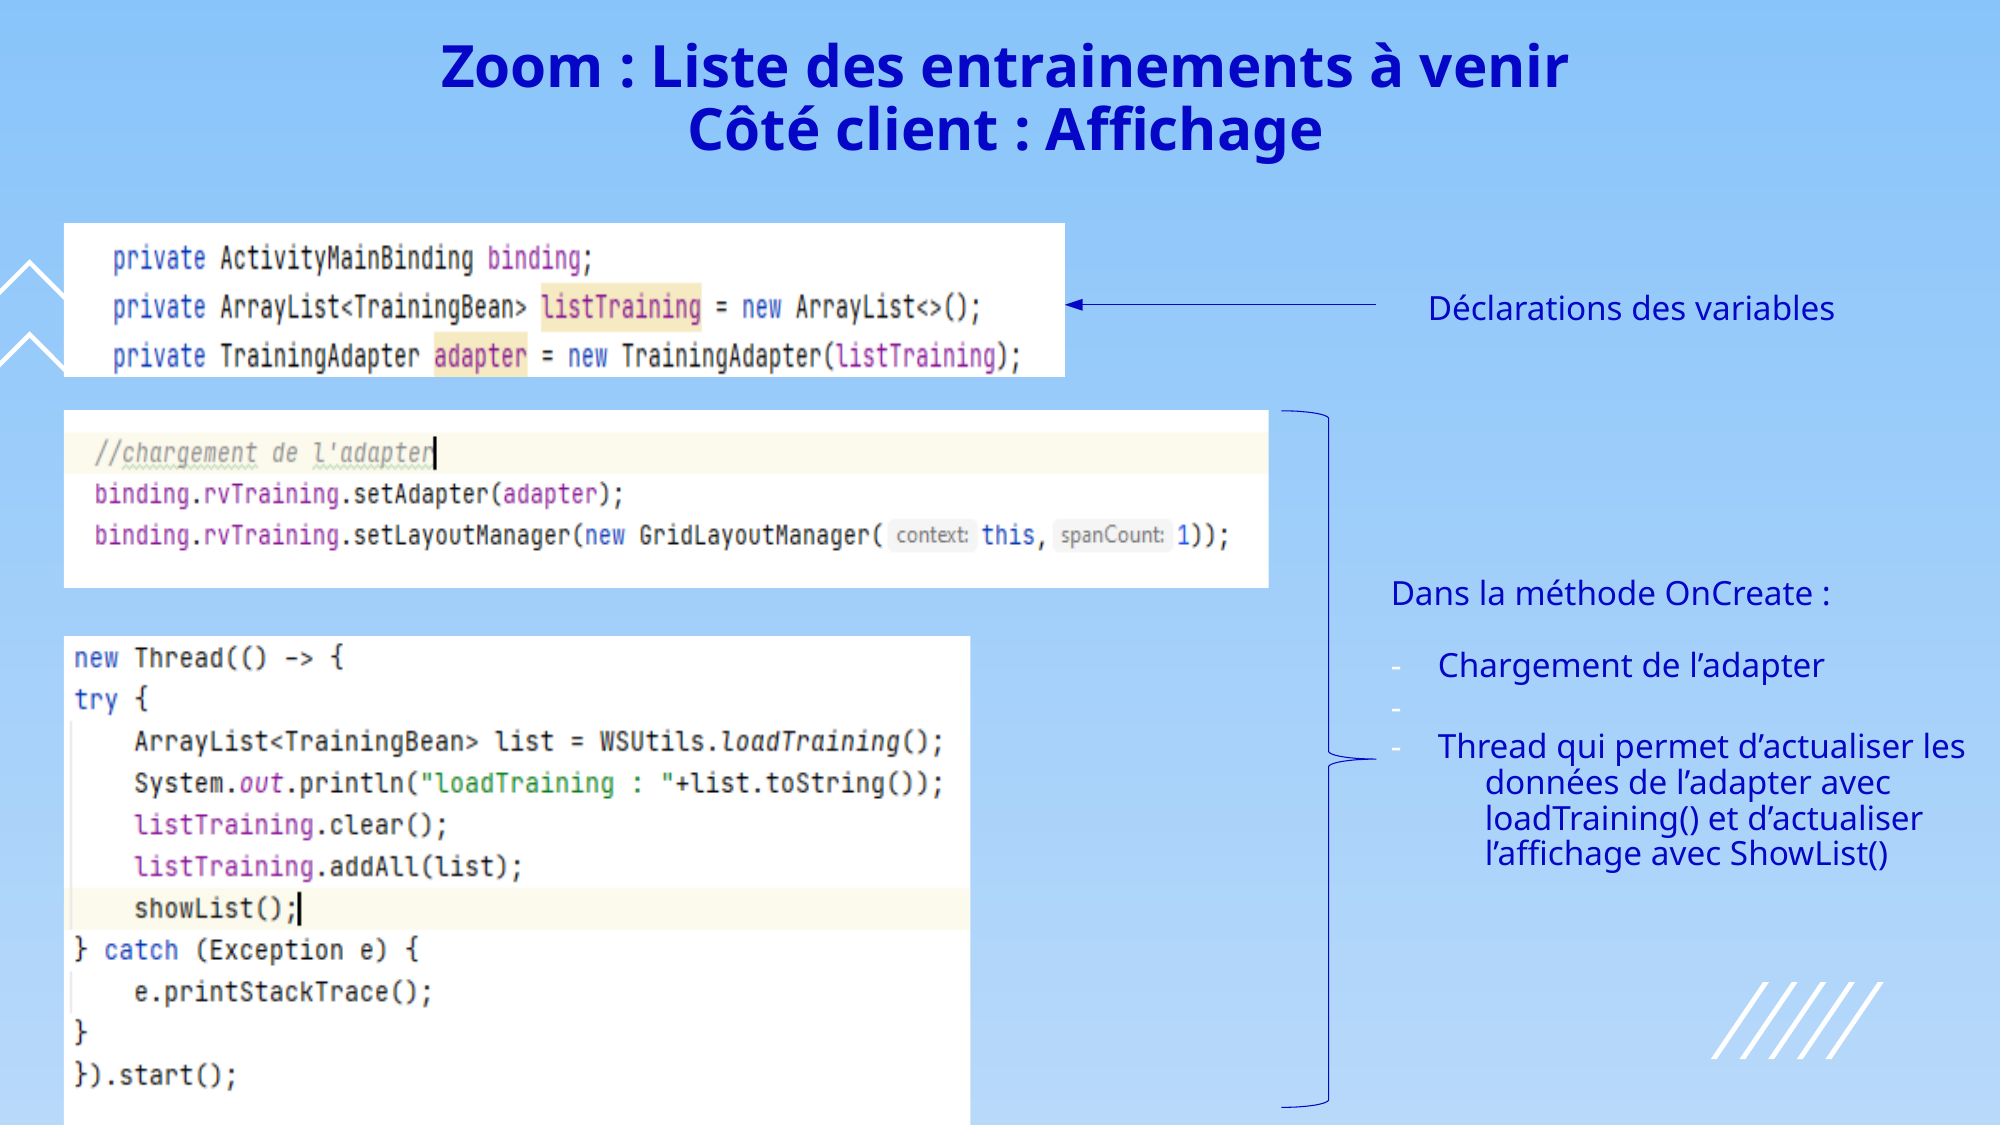

Zoom : Liste des entrainements à venir
Côté client : Affichage
Déclarations des variables
Dans la méthode OnCreate :
Chargement de l’adapter
Thread qui permet d’actualiser les données de l’adapter avec loadTraining() et d’actualiser l’affichage avec ShowList()